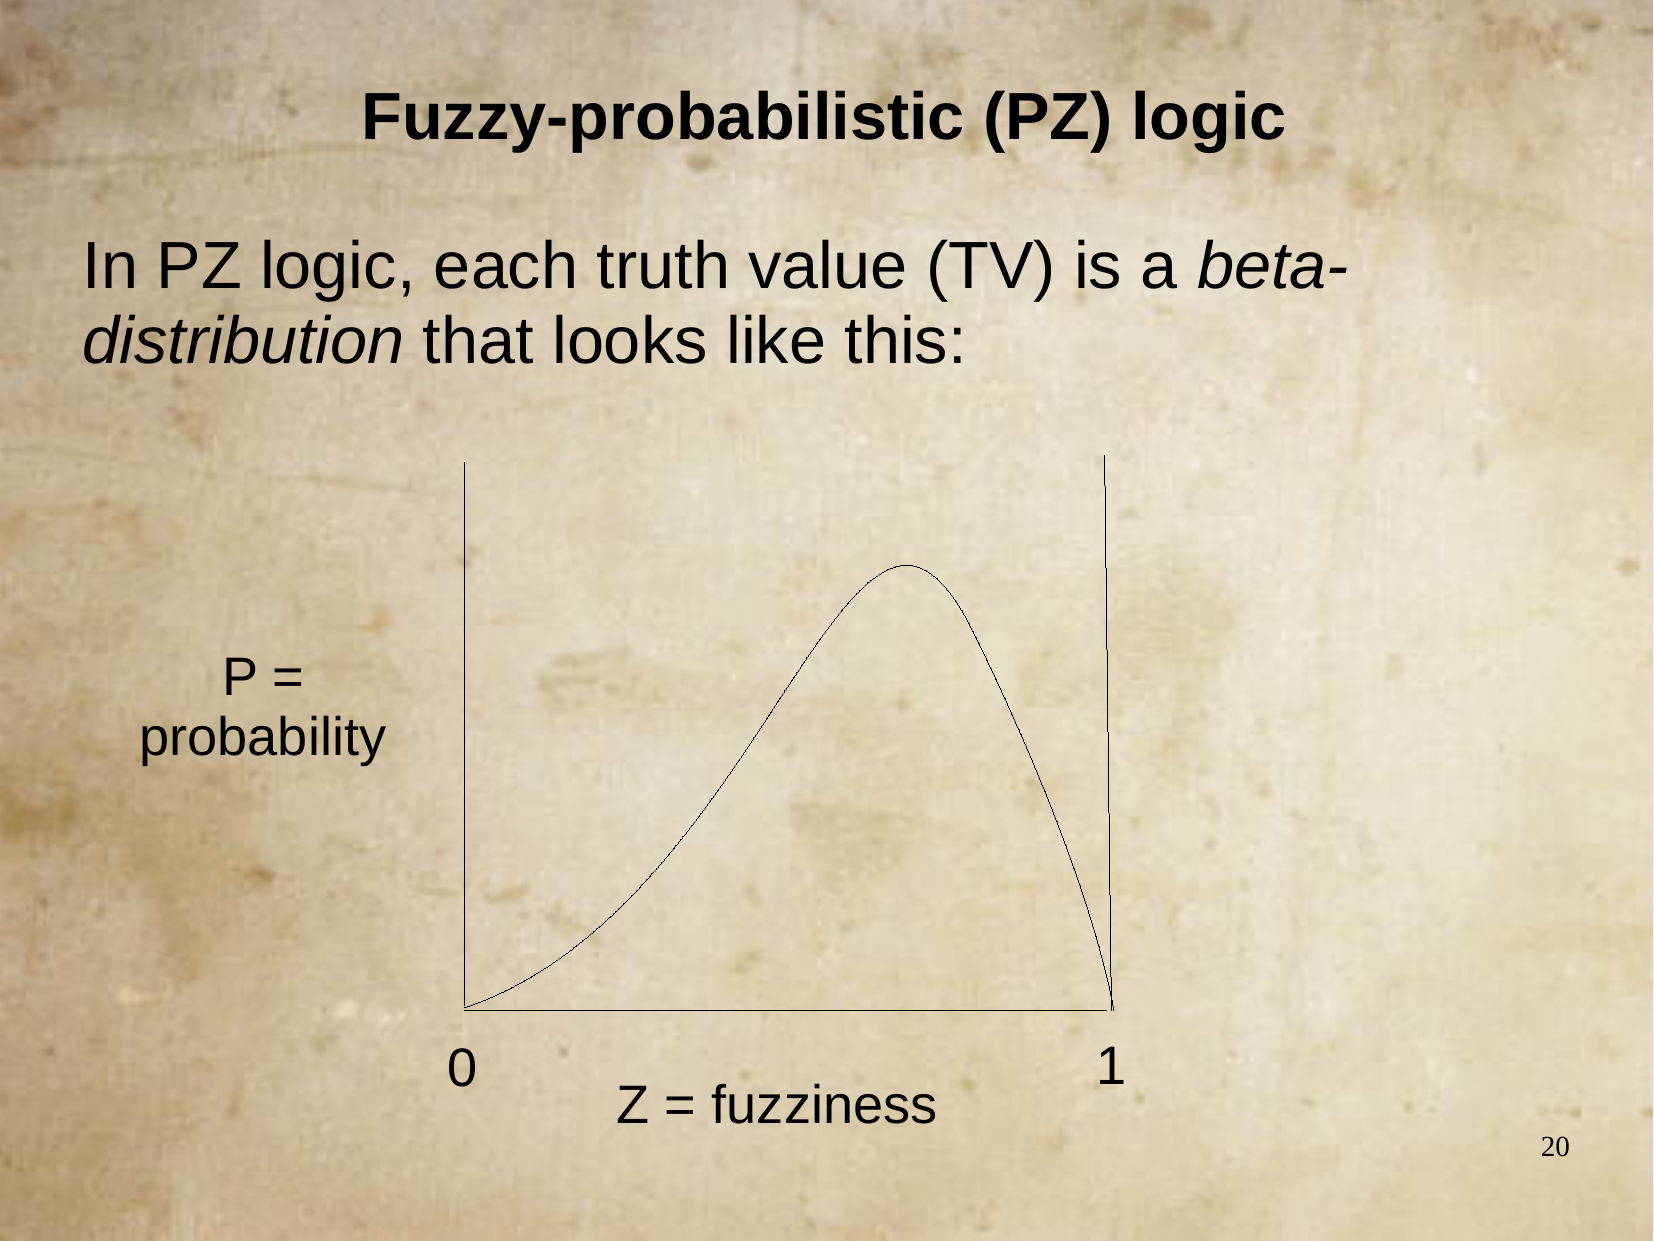

# Fuzzy-probabilistic (PZ) logic
In PZ logic, each truth value (TV) is a beta-distribution that looks like this:
P =
probability
1
0
Z = fuzziness
20